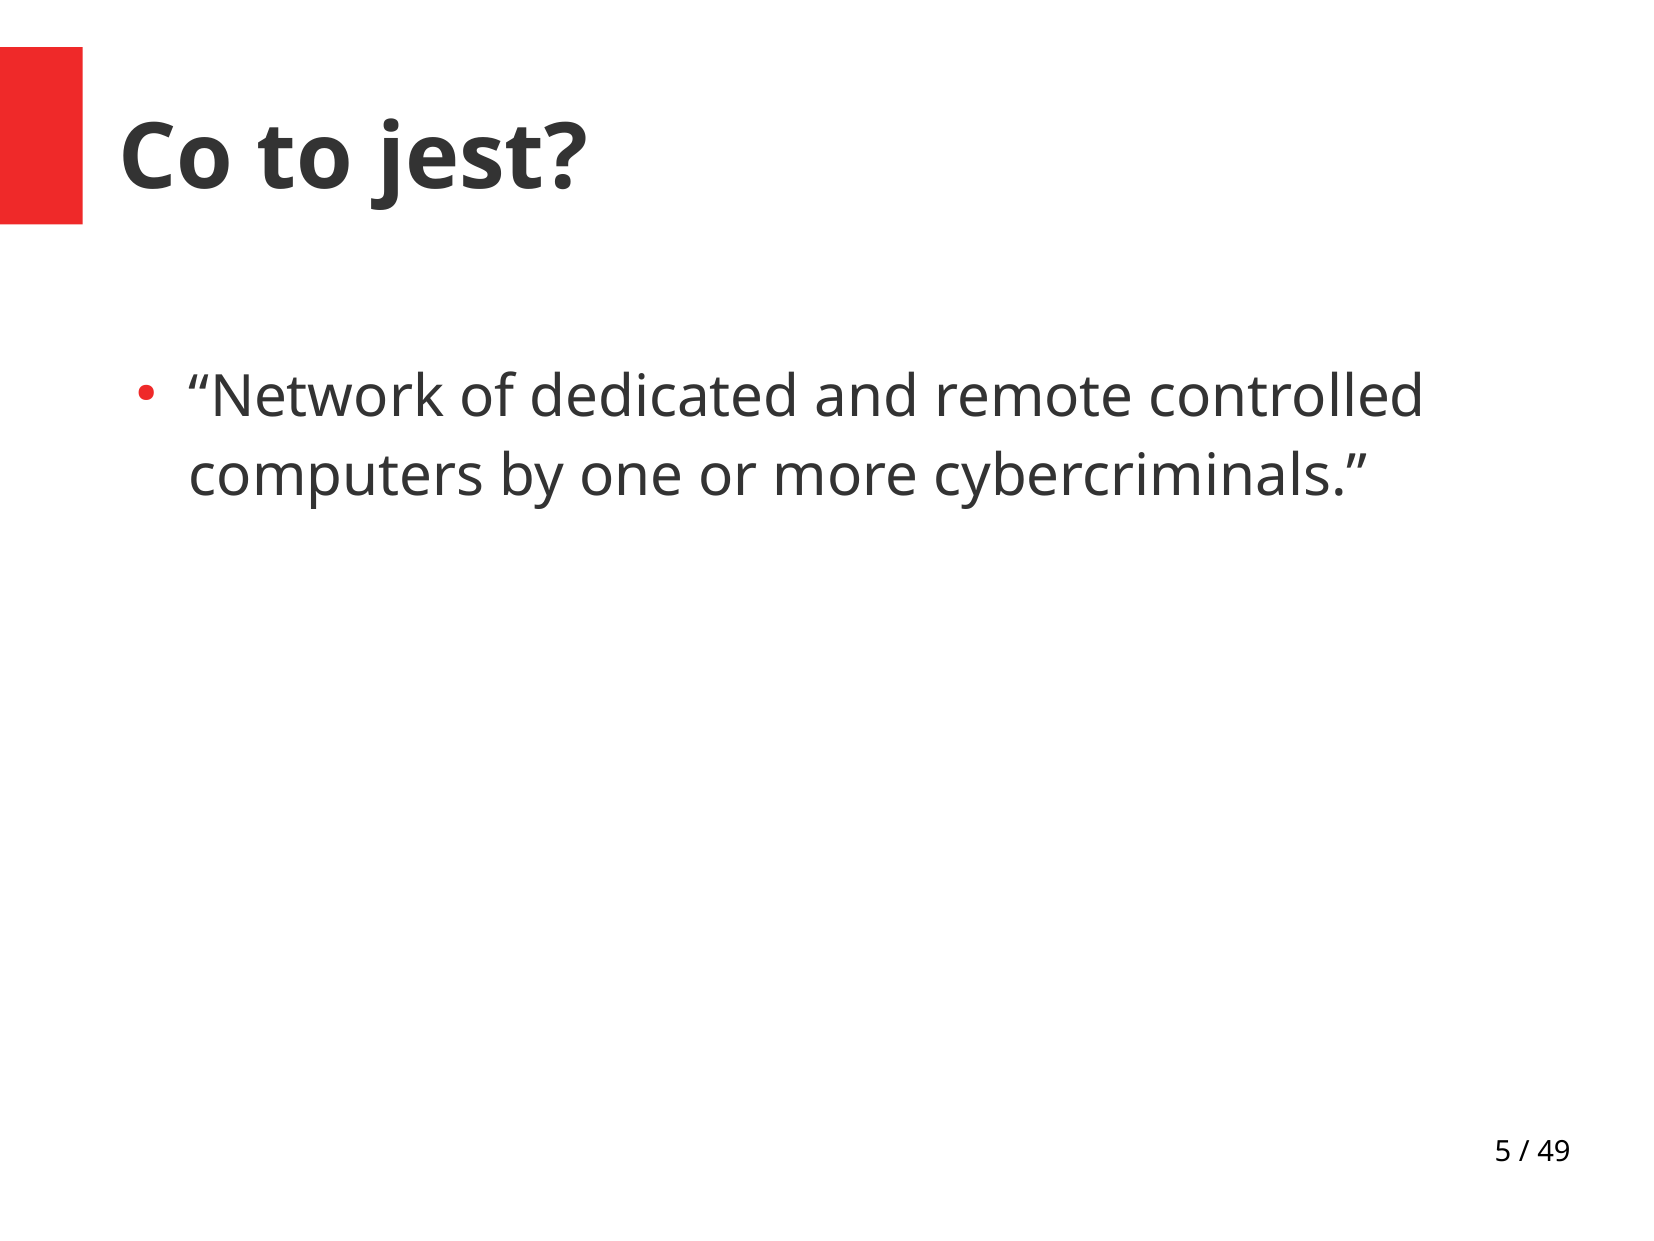

# Co to jest?
“Network of dedicated and remote controlled computers by one or more cybercriminals.”
5